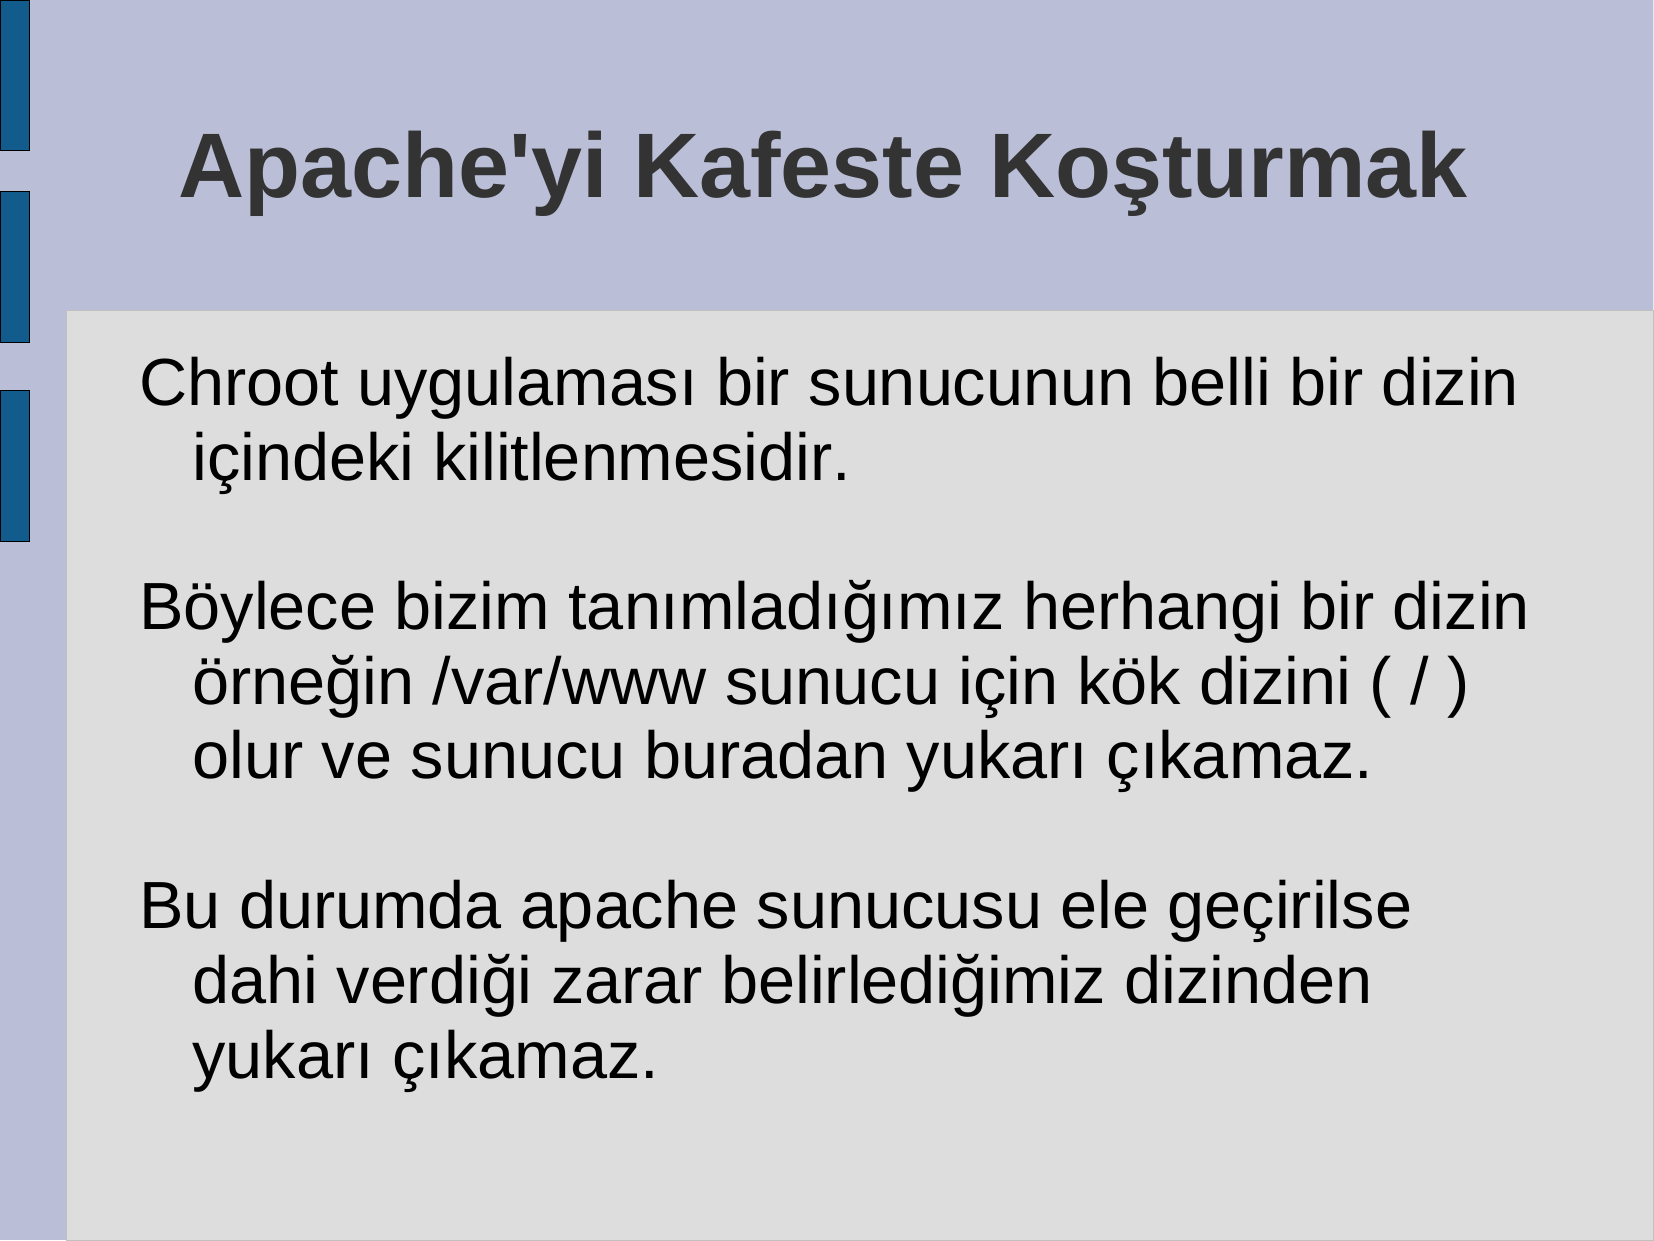

# Apache'yi Kafeste Koşturmak
Chroot uygulaması bir sunucunun belli bir dizin içindeki kilitlenmesidir.
Böylece bizim tanımladığımız herhangi bir dizin örneğin /var/www sunucu için kök dizini ( / ) olur ve sunucu buradan yukarı çıkamaz.
Bu durumda apache sunucusu ele geçirilse dahi verdiği zarar belirlediğimiz dizinden yukarı çıkamaz.